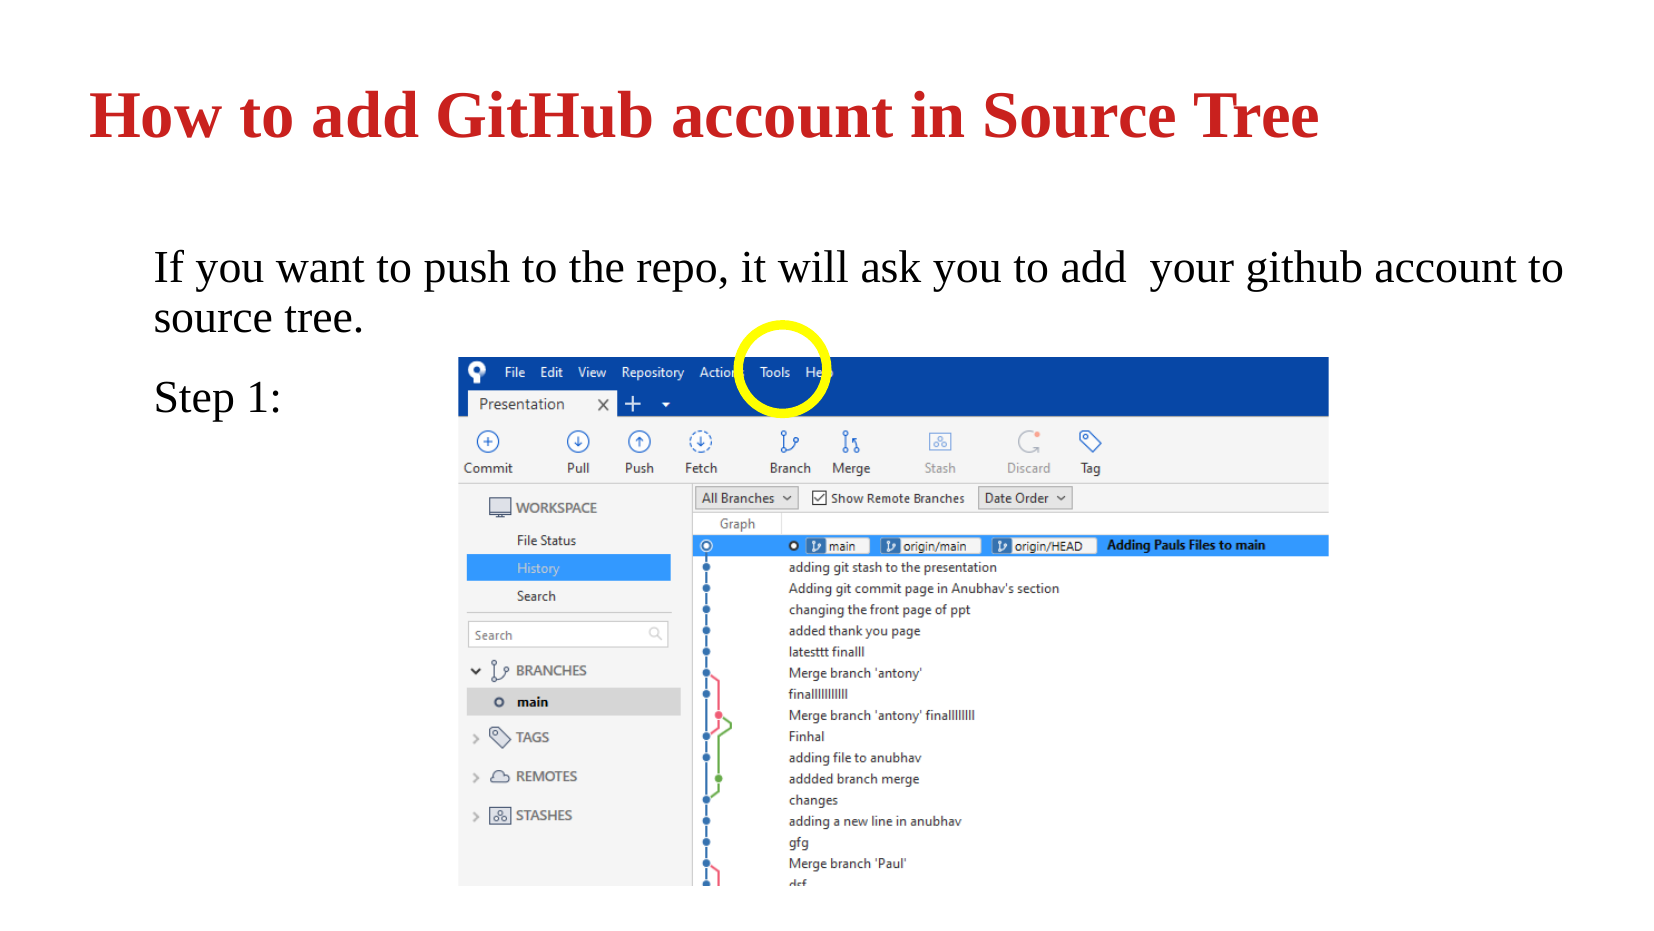

# How to add GitHub account in Source Tree
If you want to push to the repo, it will ask you to add your github account to source tree.
Step 1: